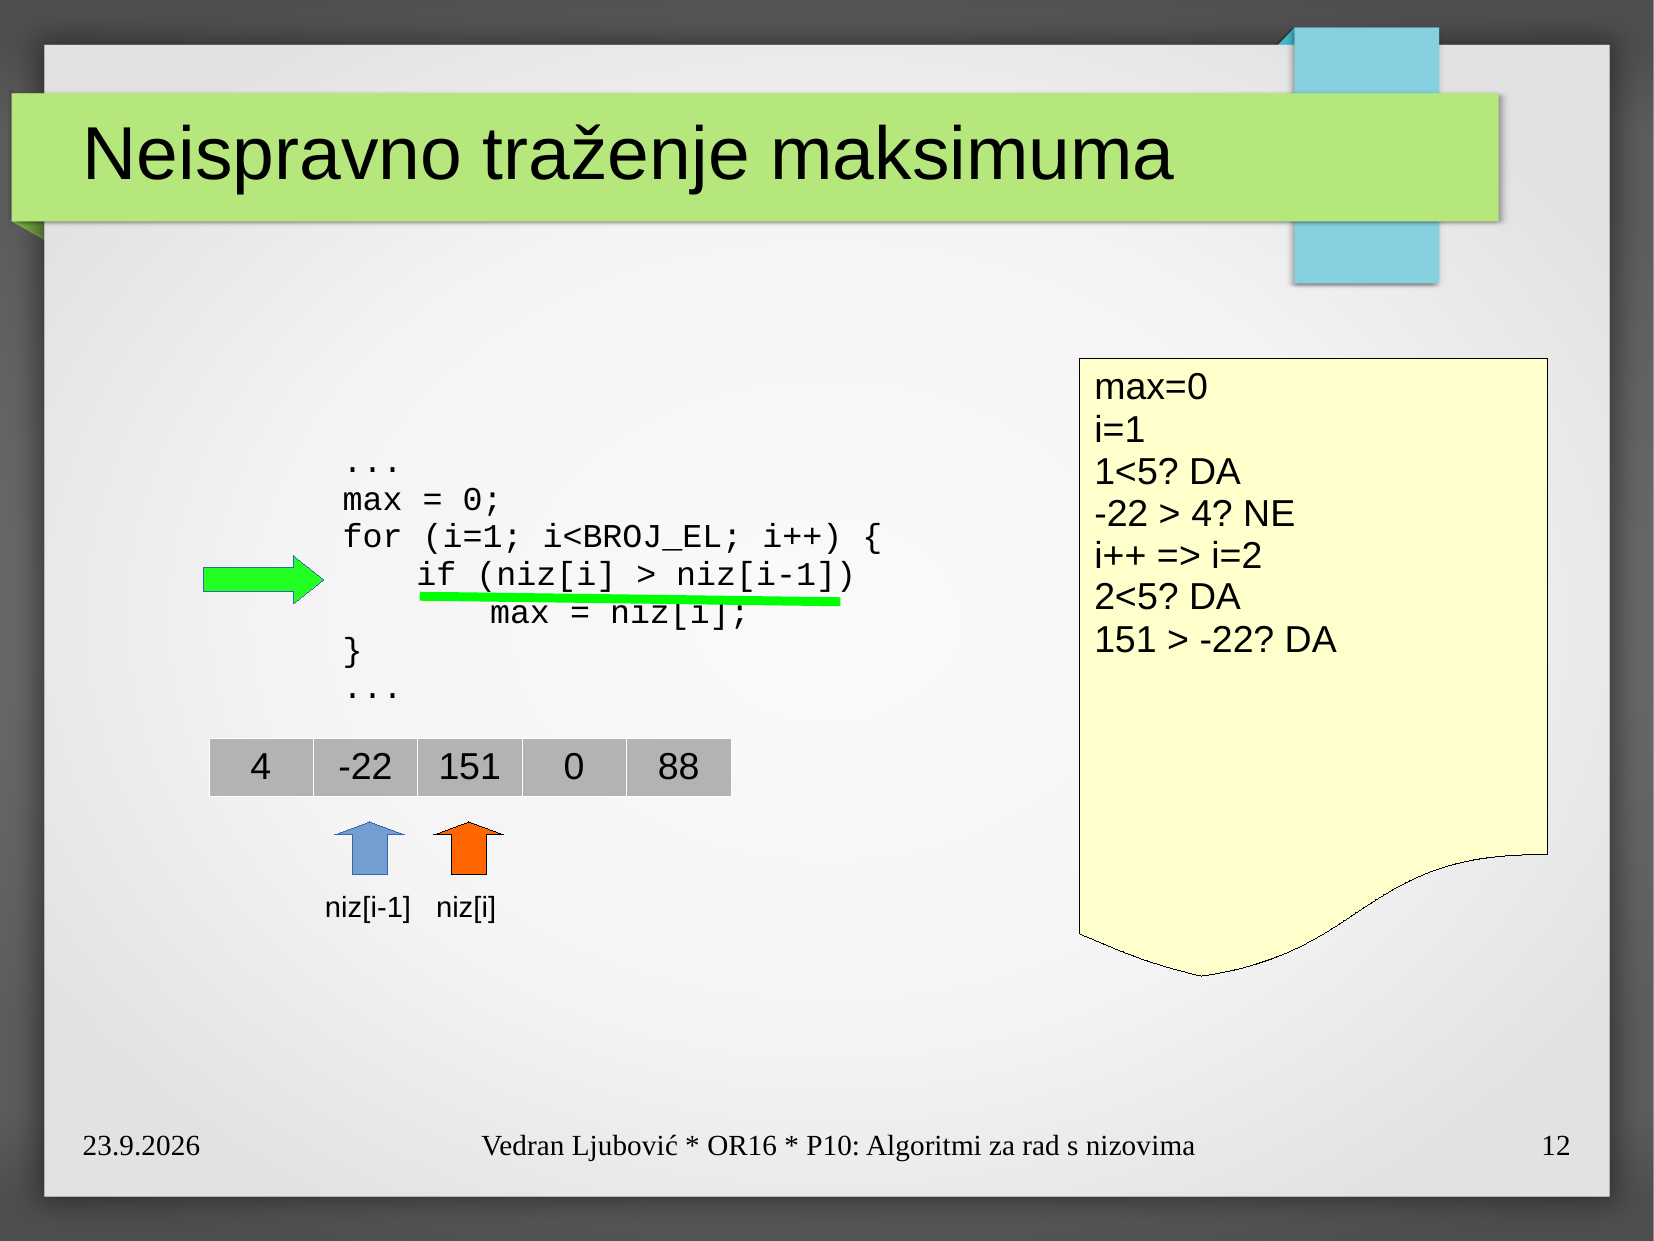

# Neispravno traženje maksimuma
max=0
i=1
1<5? DA
-22 > 4? NE
i++ => i=2
2<5? DA
151 > -22? DA
	...
	max = 0;
	for (i=1; i<BROJ_EL; i++) {
		if (niz[i] > niz[i-1])
			max = niz[i];
	}
	...
| 4 | -22 | 151 | 0 | 88 |
| --- | --- | --- | --- | --- |
 niz[i-1] niz[i]
Vedran Ljubović * OR16 * P10: Algoritmi za rad s nizovima
12